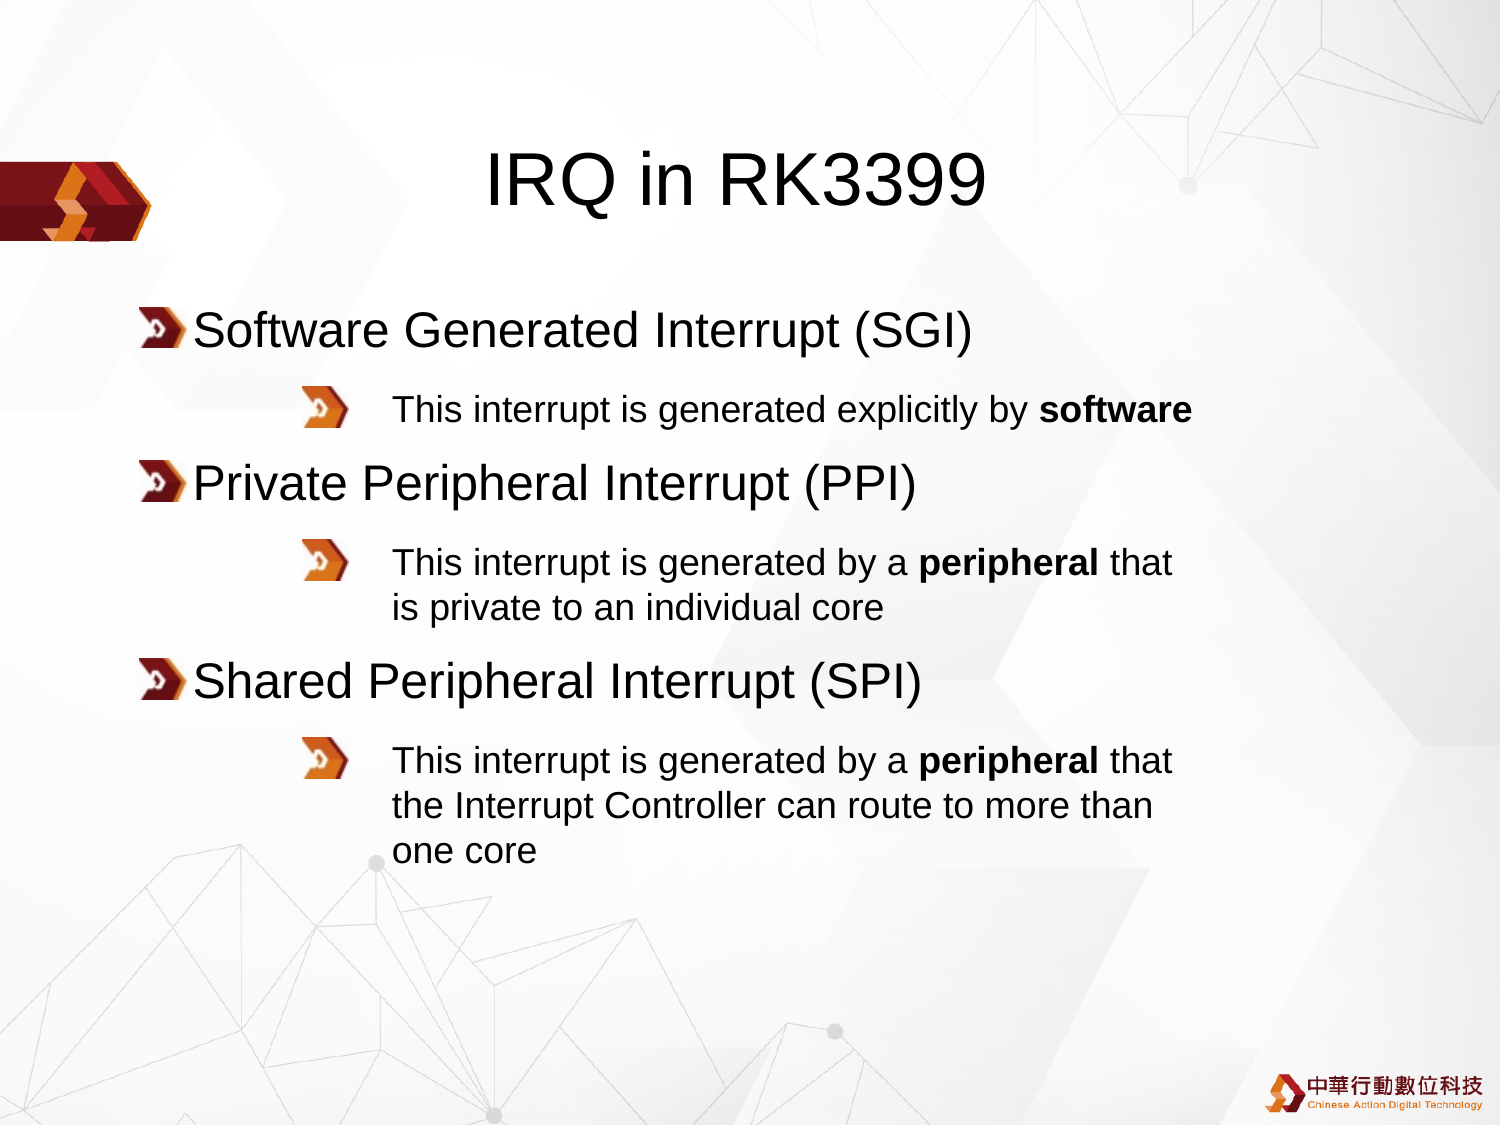

# IRQ in RK3399
Software Generated Interrupt (SGI)
This interrupt is generated explicitly by software
Private Peripheral Interrupt (PPI)
This interrupt is generated by a peripheral that
is private to an individual core
Shared Peripheral Interrupt (SPI)
This interrupt is generated by a peripheral that
the Interrupt Controller can route to more than
one core